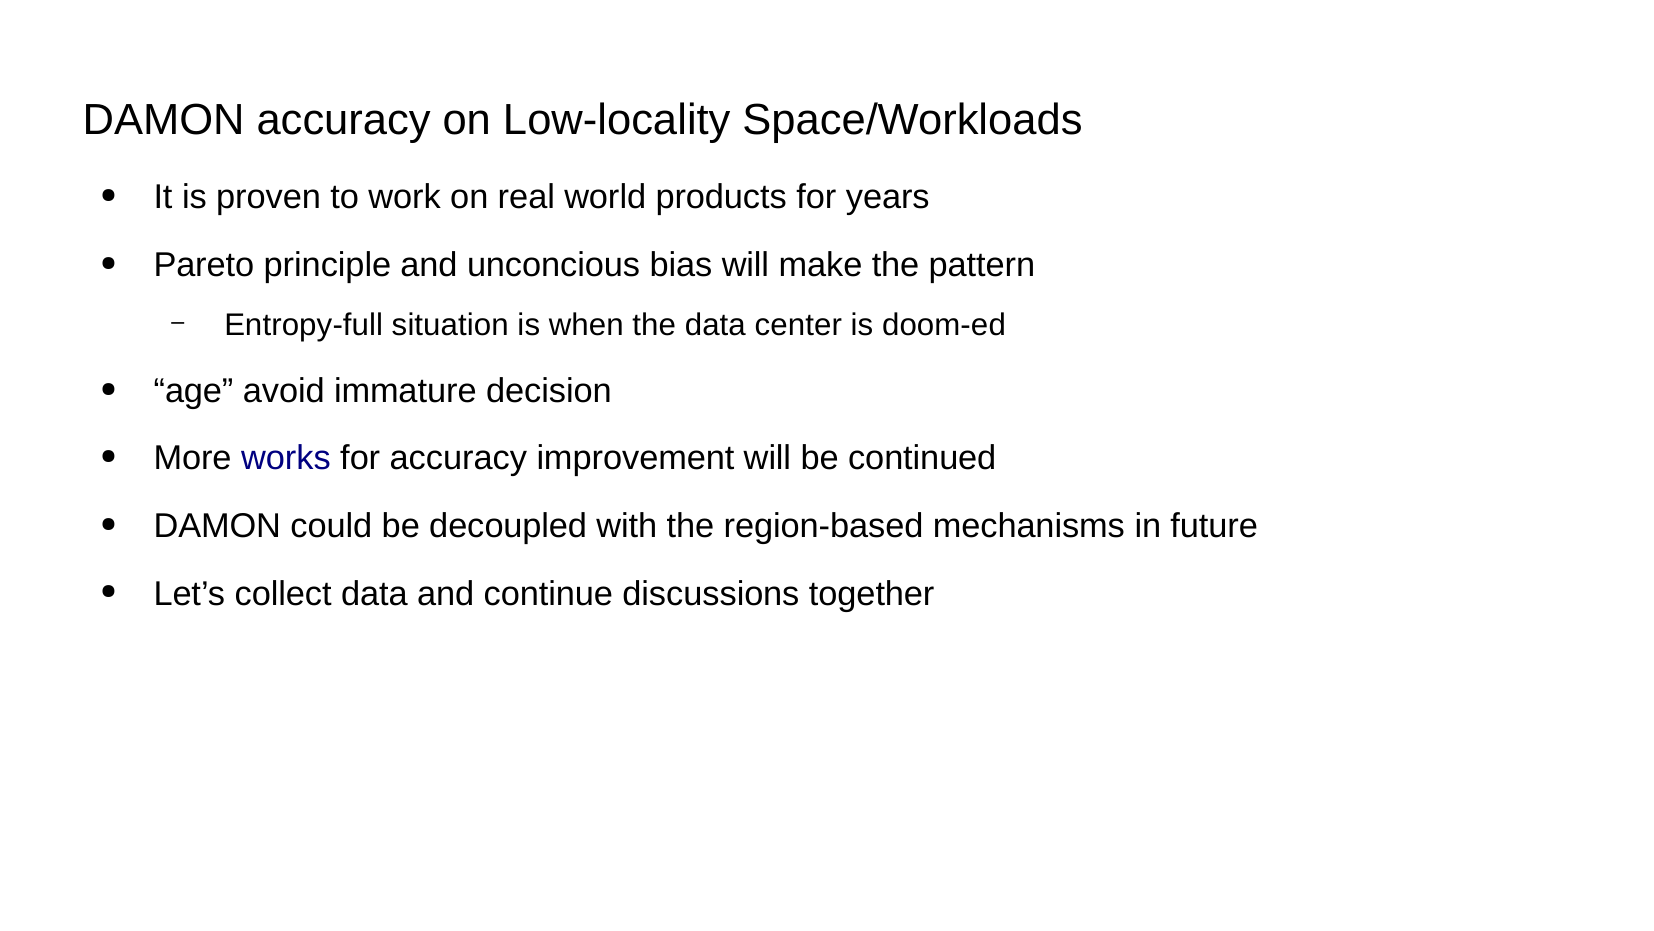

# DAMON accuracy on Low-locality Space/Workloads
It is proven to work on real world products for years
Pareto principle and unconcious bias will make the pattern
Entropy-full situation is when the data center is doom-ed
“age” avoid immature decision
More works for accuracy improvement will be continued
DAMON could be decoupled with the region-based mechanisms in future
Let’s collect data and continue discussions together